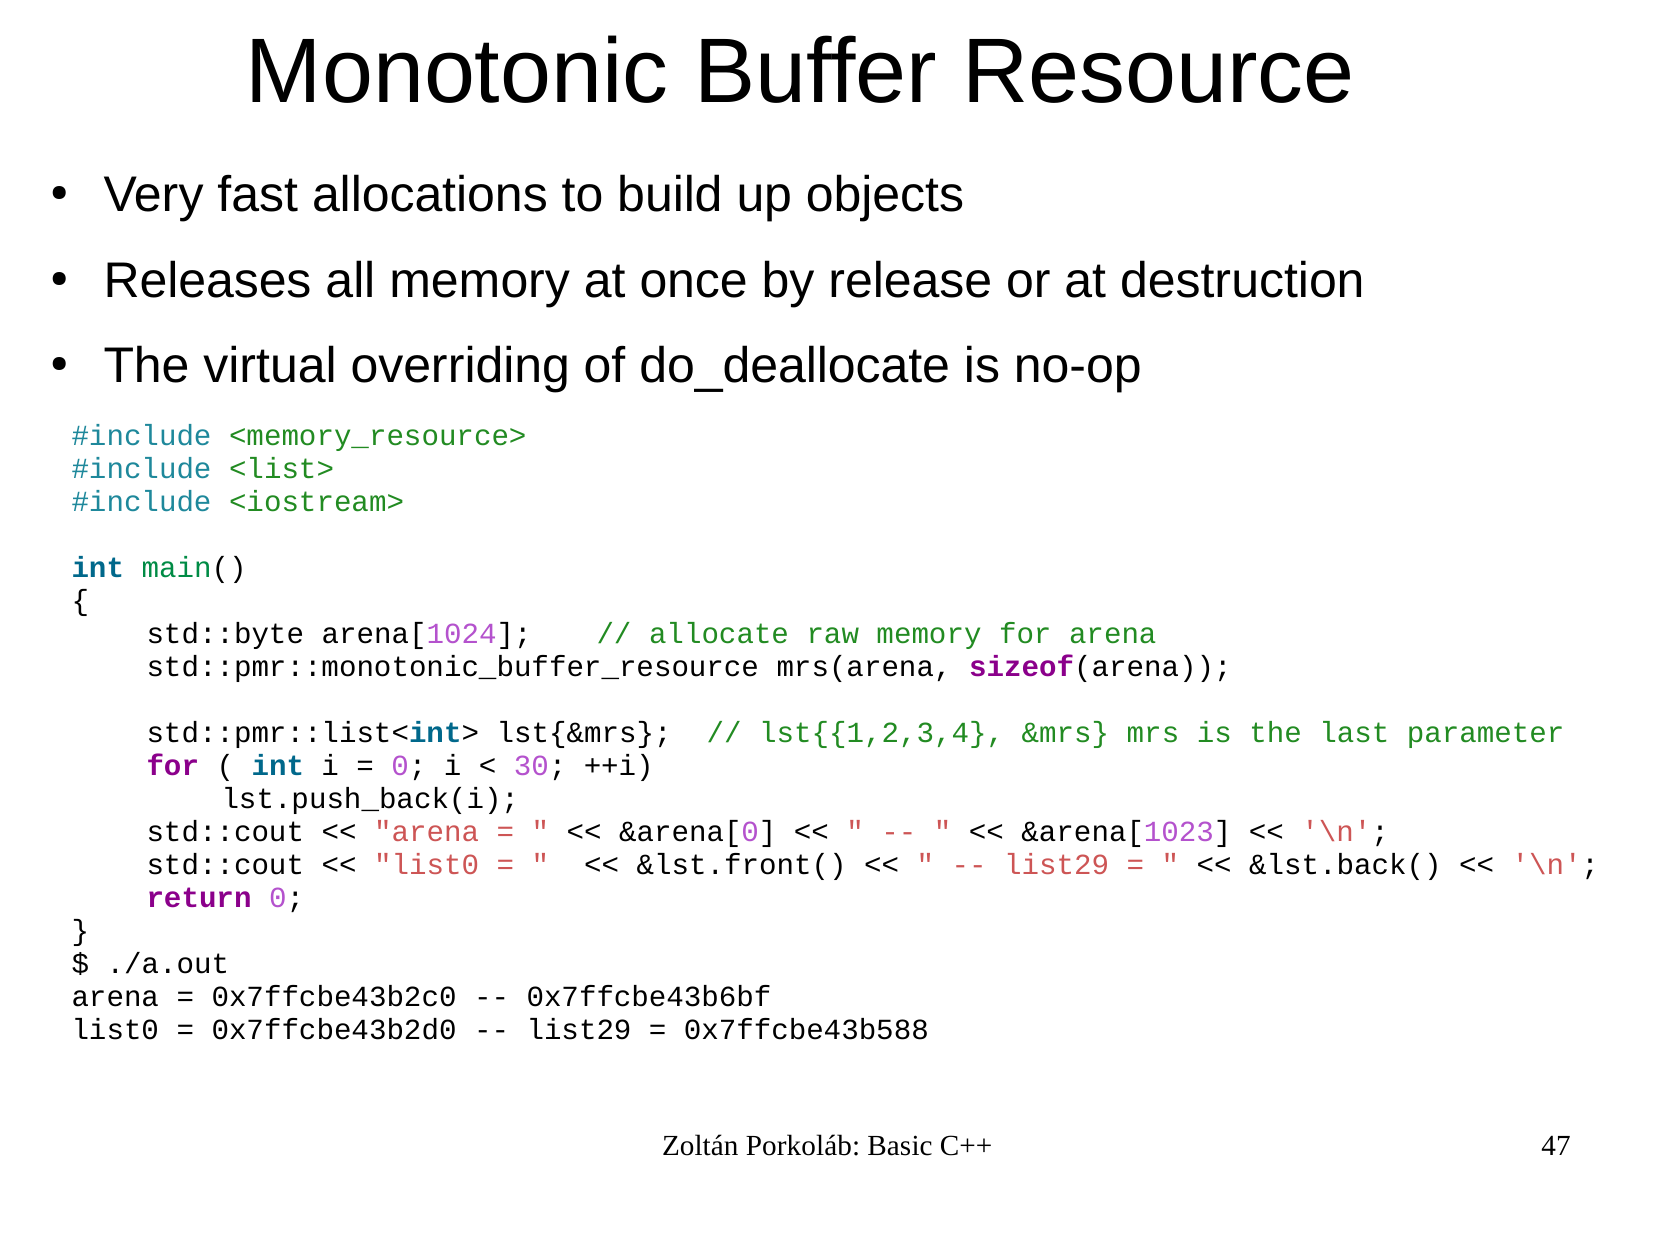

# Monotonic Buffer Resource
Very fast allocations to build up objects
Releases all memory at once by release or at destruction
The virtual overriding of do_deallocate is no-op
#include <memory_resource>
#include <list>
#include <iostream>
int main()
{
	std::byte arena[1024];	// allocate raw memory for arena
	std::pmr::monotonic_buffer_resource mrs(arena, sizeof(arena));
	std::pmr::list<int> lst{&mrs}; // lst{{1,2,3,4}, &mrs} mrs is the last parameter
	for ( int i = 0; i < 30; ++i)
		lst.push_back(i);
	std::cout << "arena = " << &arena[0] << " -- " << &arena[1023] << '\n';
	std::cout << "list0 = " << &lst.front() << " -- list29 = " << &lst.back() << '\n';
	return 0;
}
$ ./a.out
arena = 0x7ffcbe43b2c0 -- 0x7ffcbe43b6bf
list0 = 0x7ffcbe43b2d0 -- list29 = 0x7ffcbe43b588
Zoltán Porkoláb: Basic C++
47